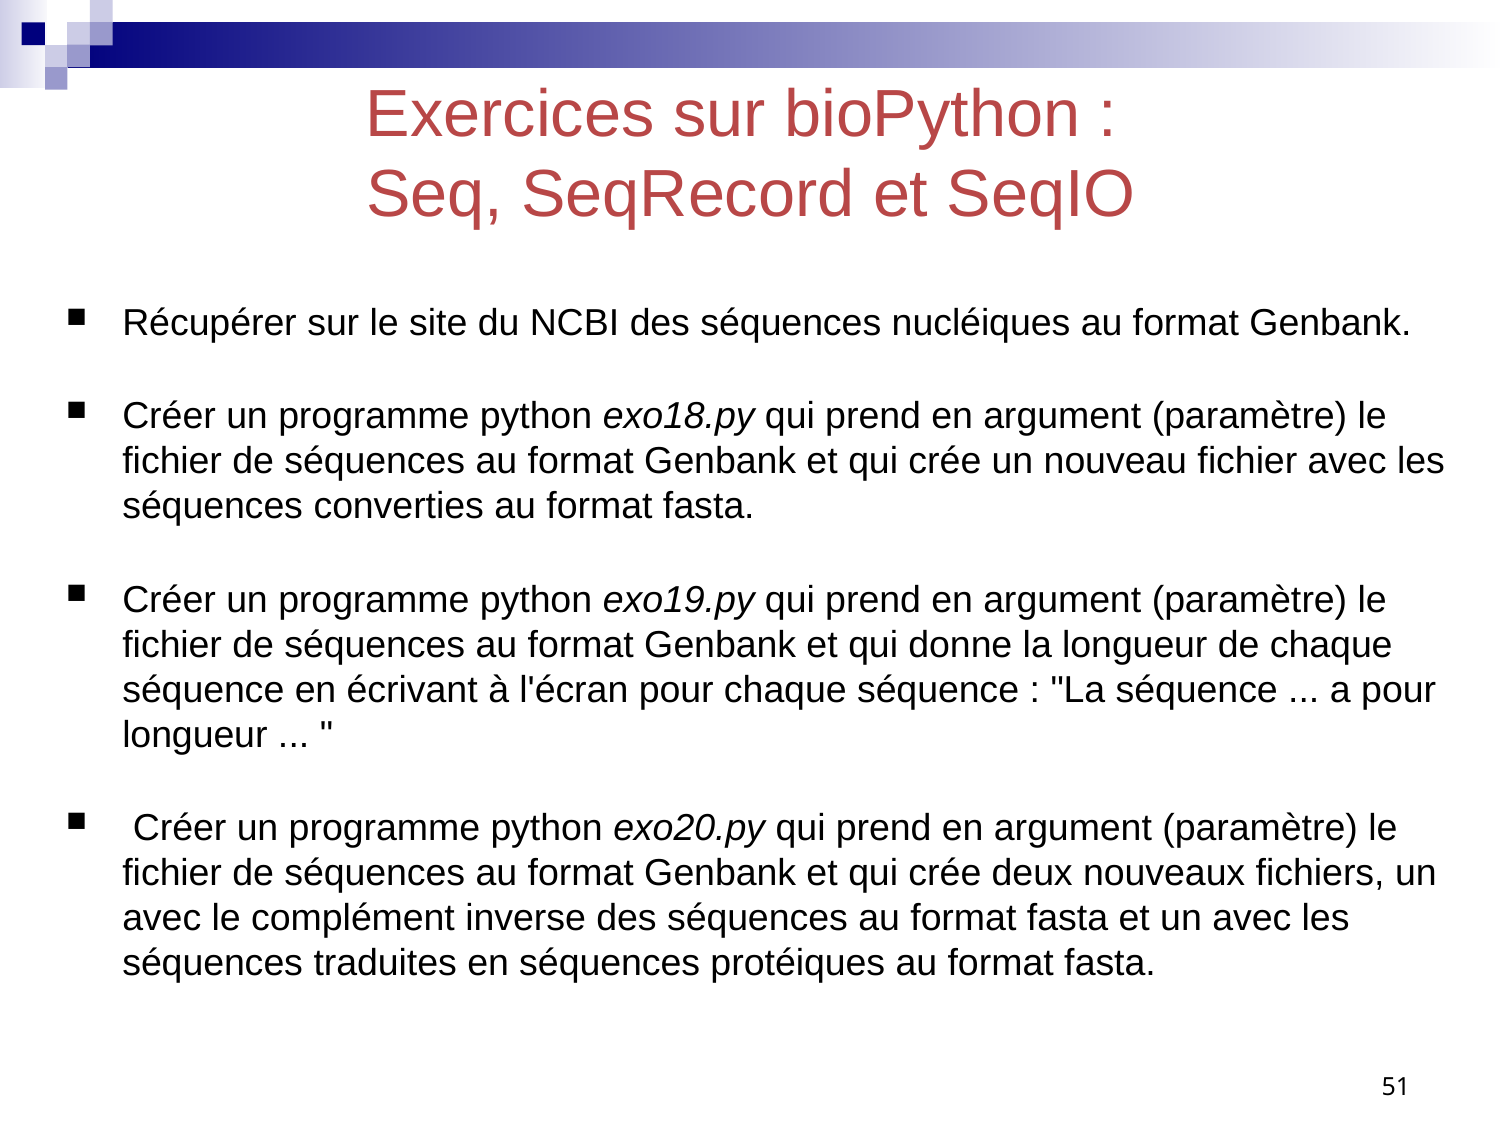

# Exercices sur bioPython : Seq, SeqRecord et SeqIO
Récupérer sur le site du NCBI des séquences nucléiques au format Genbank.
Créer un programme python exo18.py qui prend en argument (paramètre) le fichier de séquences au format Genbank et qui crée un nouveau fichier avec les séquences converties au format fasta.
Créer un programme python exo19.py qui prend en argument (paramètre) le fichier de séquences au format Genbank et qui donne la longueur de chaque séquence en écrivant à l'écran pour chaque séquence : "La séquence ... a pour longueur ... "
 Créer un programme python exo20.py qui prend en argument (paramètre) le fichier de séquences au format Genbank et qui crée deux nouveaux fichiers, un avec le complément inverse des séquences au format fasta et un avec les séquences traduites en séquences protéiques au format fasta.
51